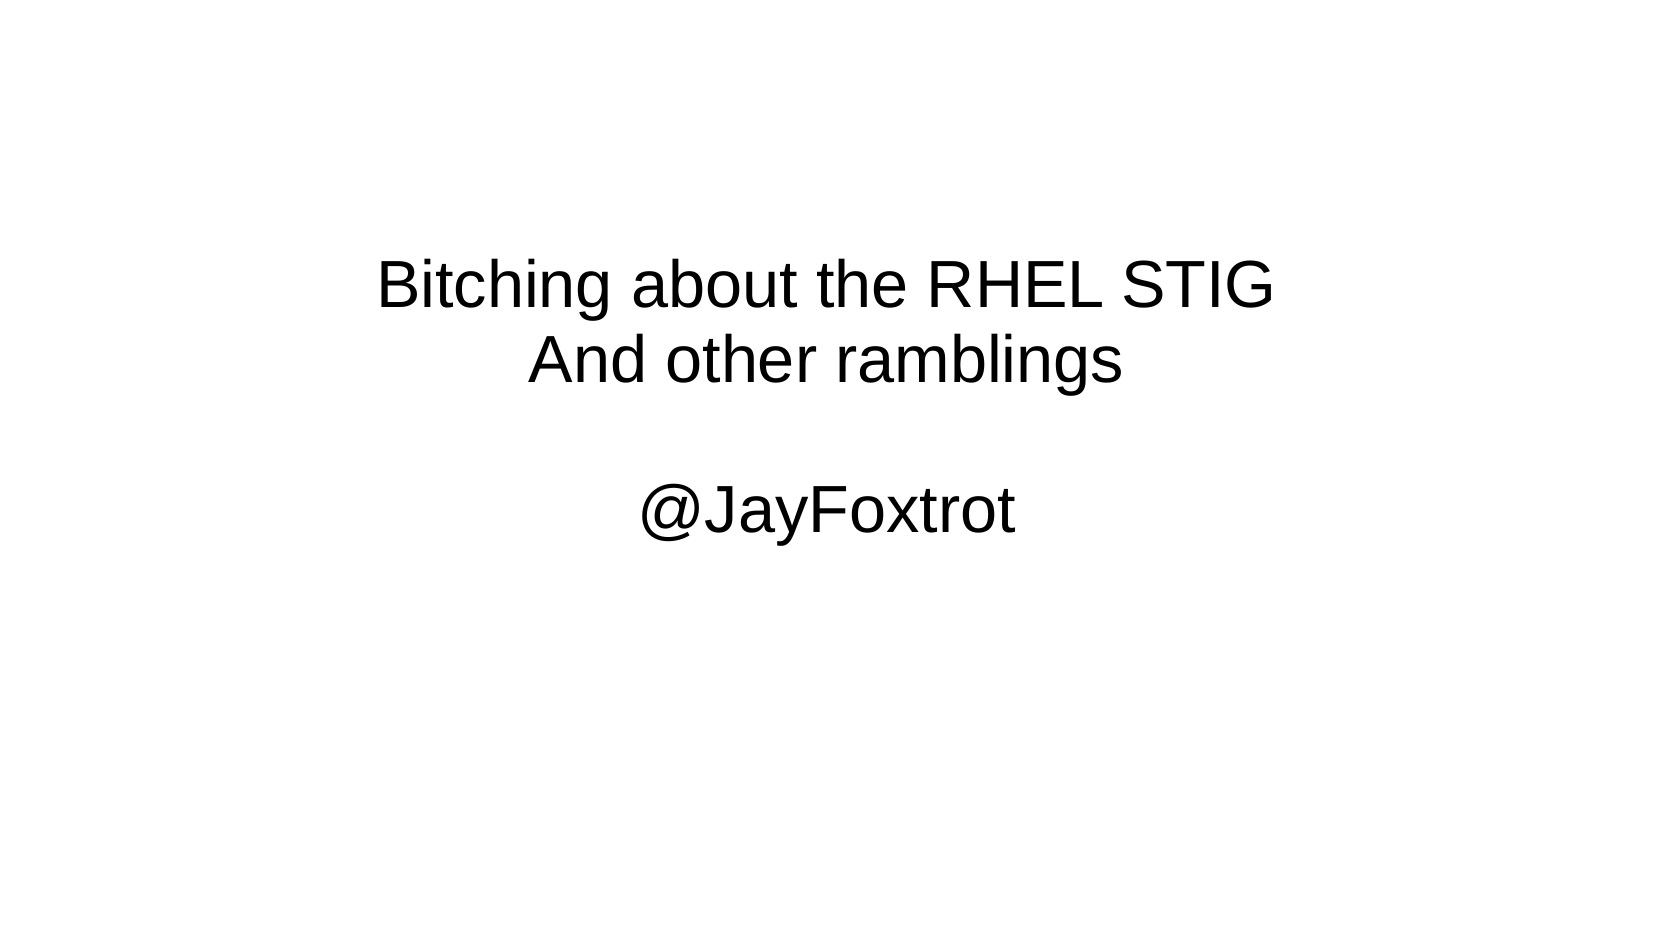

# Bitching about the RHEL STIG
And other ramblings
@JayFoxtrot